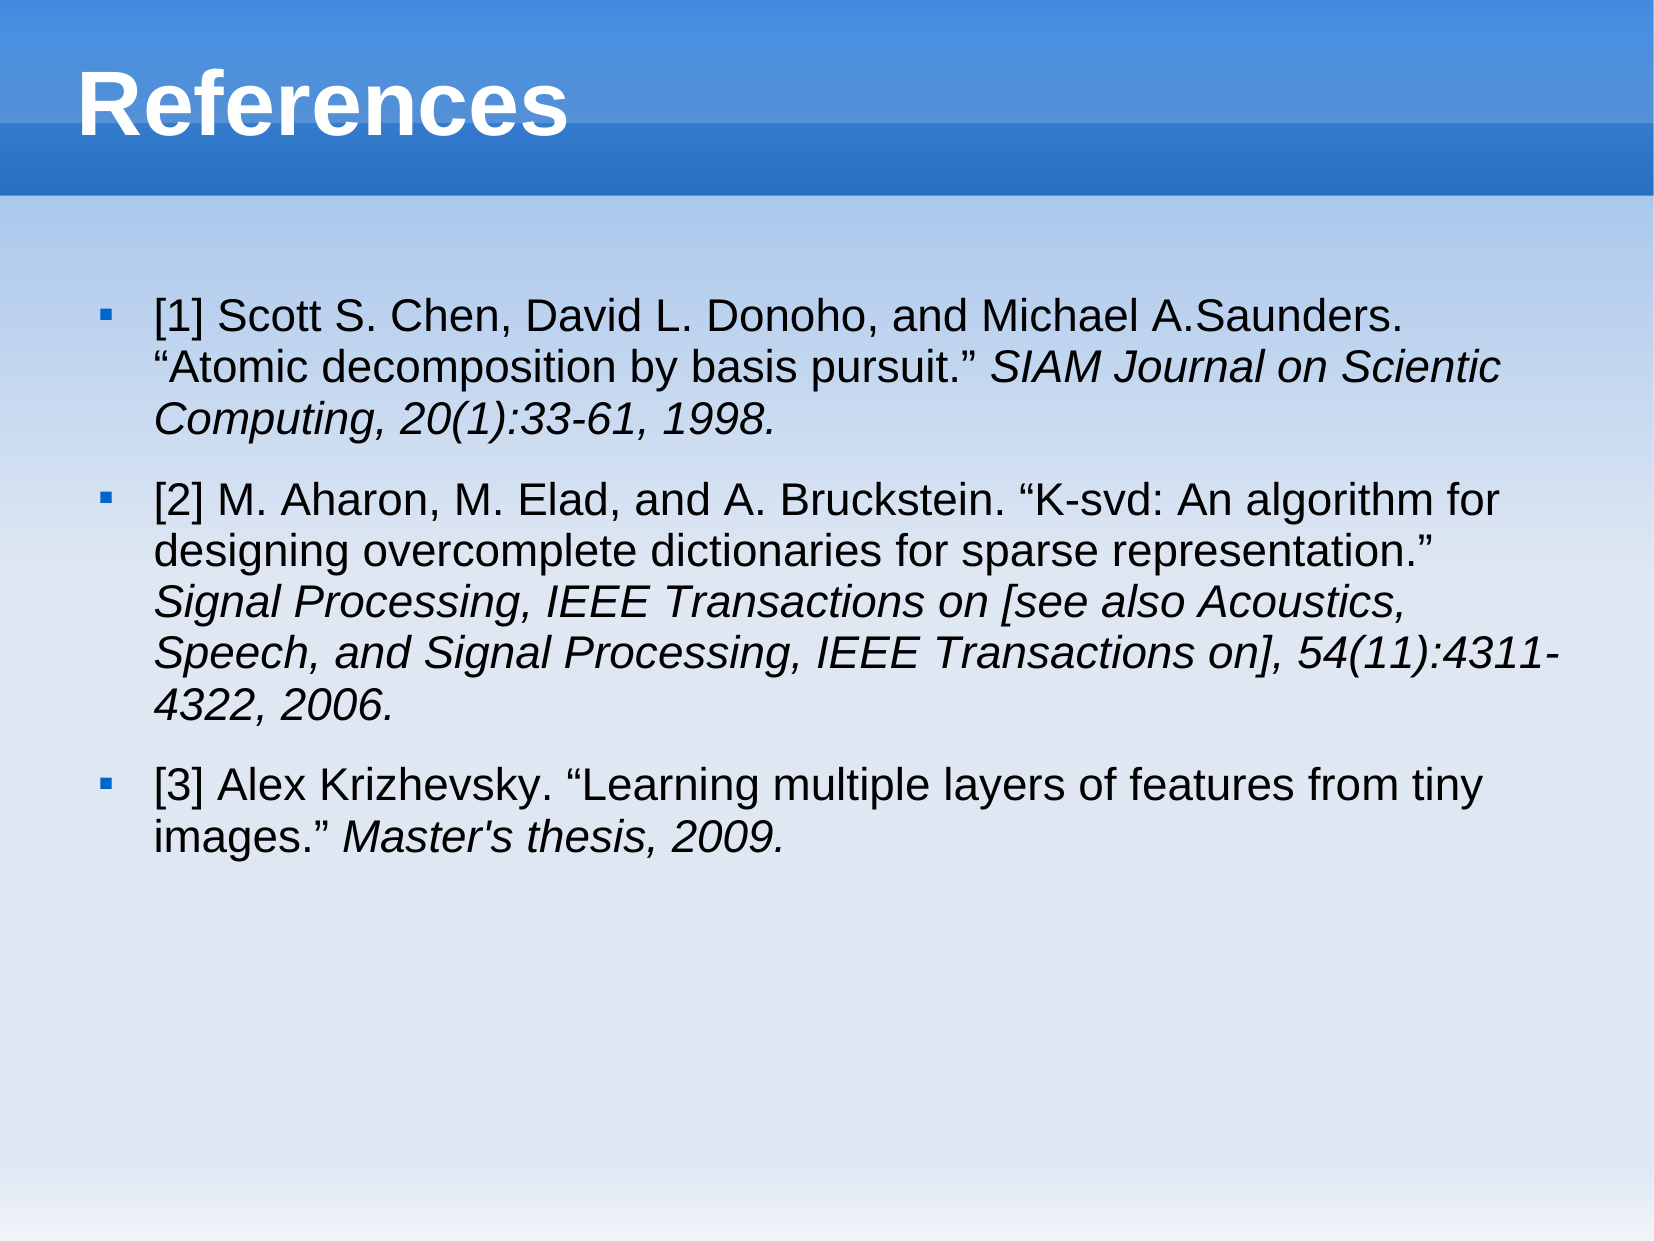

# References
[1] Scott S. Chen, David L. Donoho, and Michael A.Saunders. “Atomic decomposition by basis pursuit.” SIAM Journal on Scientic Computing, 20(1):33-61, 1998.
[2] M. Aharon, M. Elad, and A. Bruckstein. “K-svd: An algorithm for designing overcomplete dictionaries for sparse representation.” Signal Processing, IEEE Transactions on [see also Acoustics, Speech, and Signal Processing, IEEE Transactions on], 54(11):4311-4322, 2006.
[3] Alex Krizhevsky. “Learning multiple layers of features from tiny images.” Master's thesis, 2009.